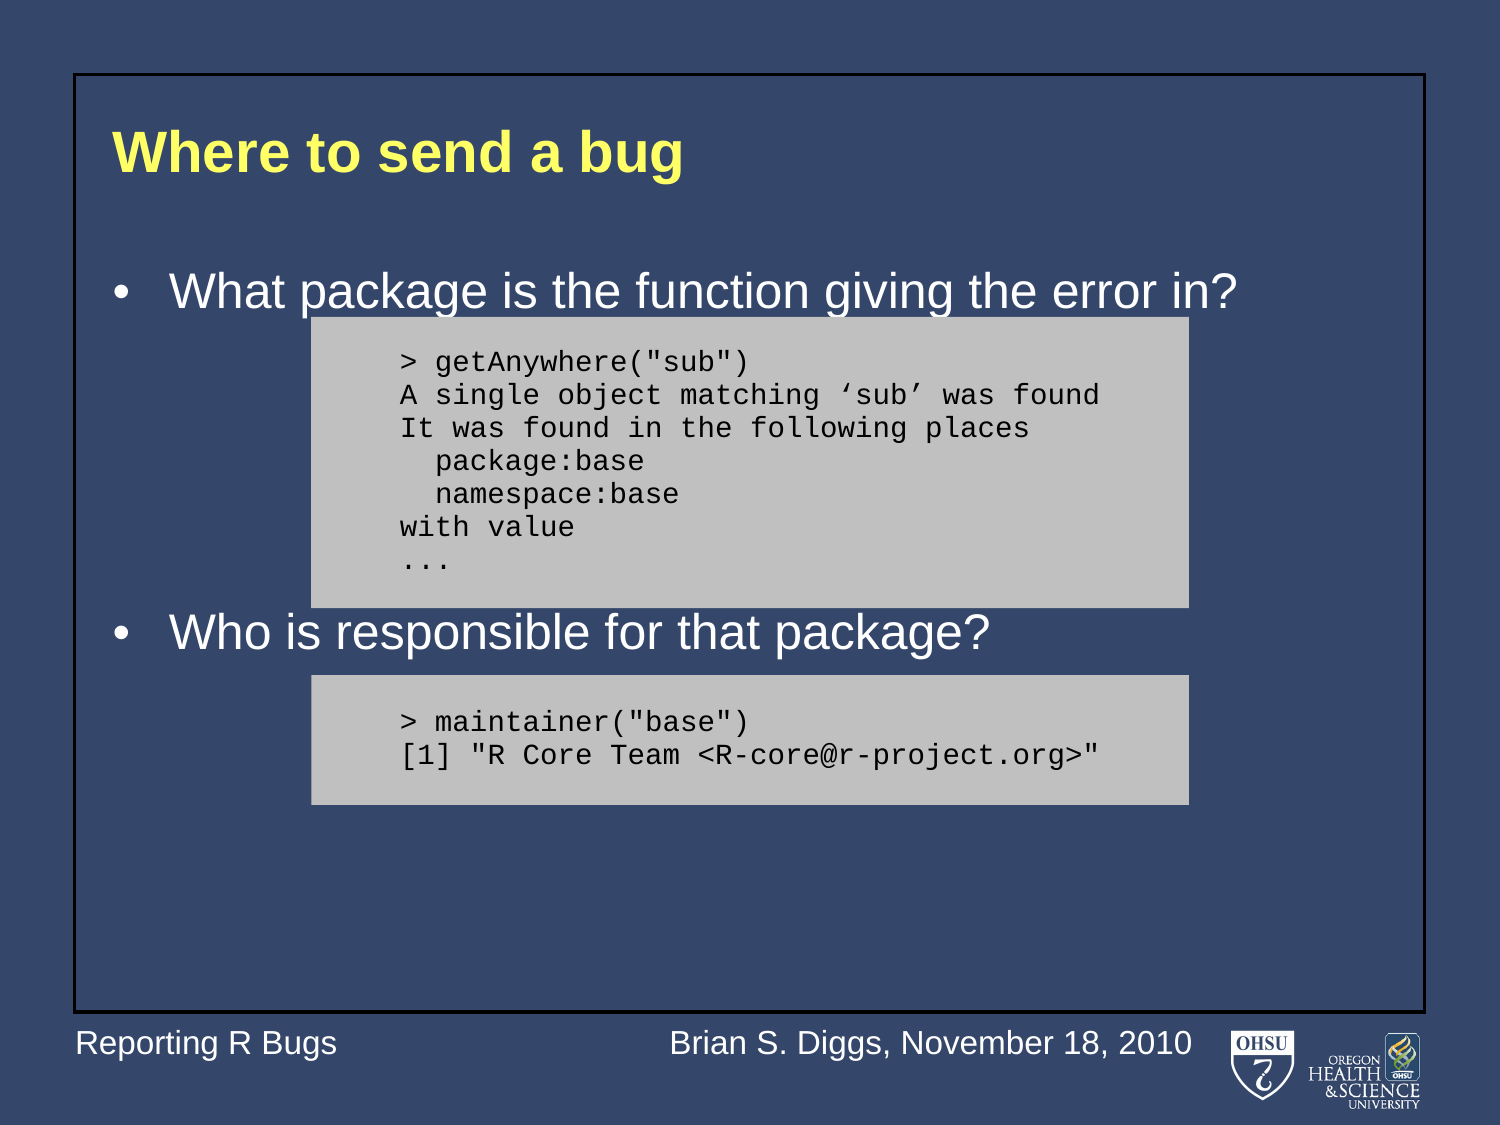

# Where to send a bug
What package is the function giving the error in?
Who is responsible for that package?
> getAnywhere("sub")
A single object matching ‘sub’ was found
It was found in the following places
 package:base
 namespace:base
with value
...
> maintainer("base")
[1] "R Core Team <R-core@r-project.org>"
Reporting R Bugs  Brian S. Diggs, November 18, 2010